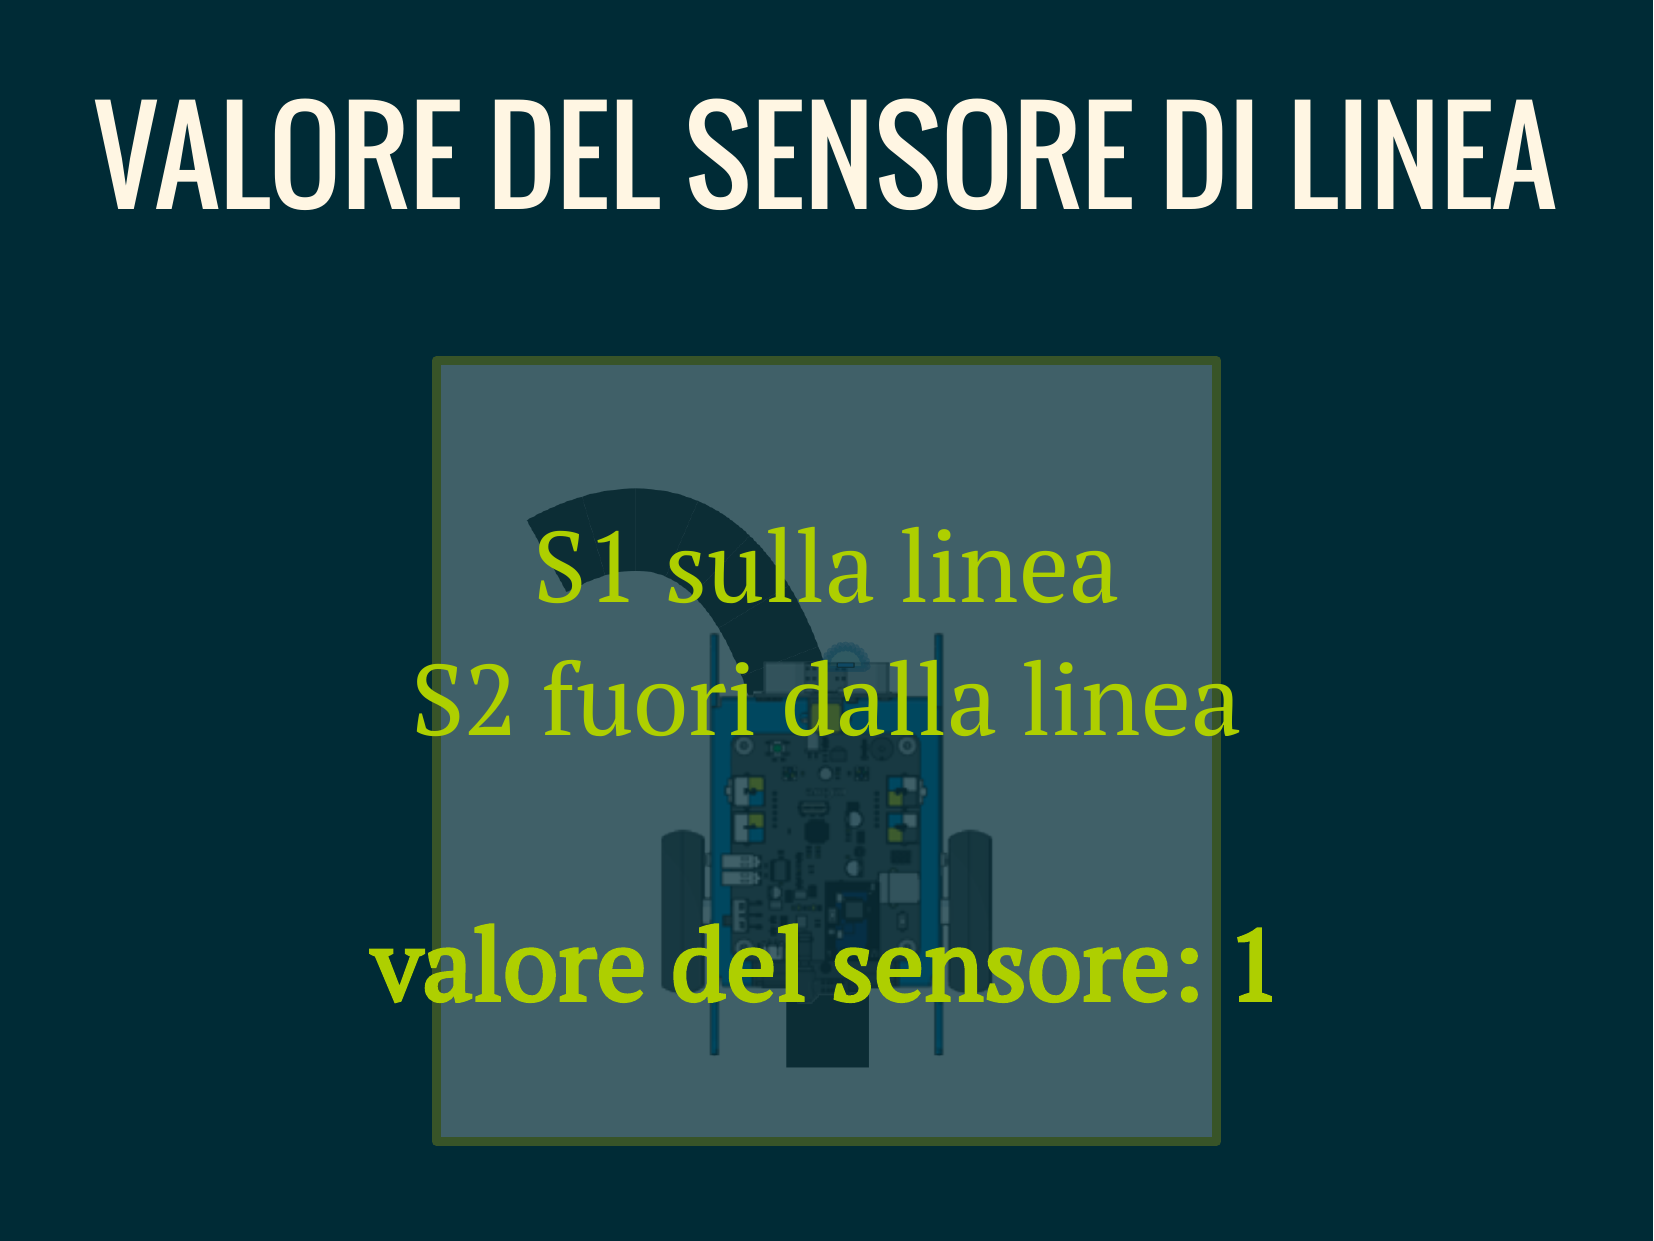

# Valore del sensore di linea
S1 sulla linea
S2 fuori dalla linea
valore del sensore: 1